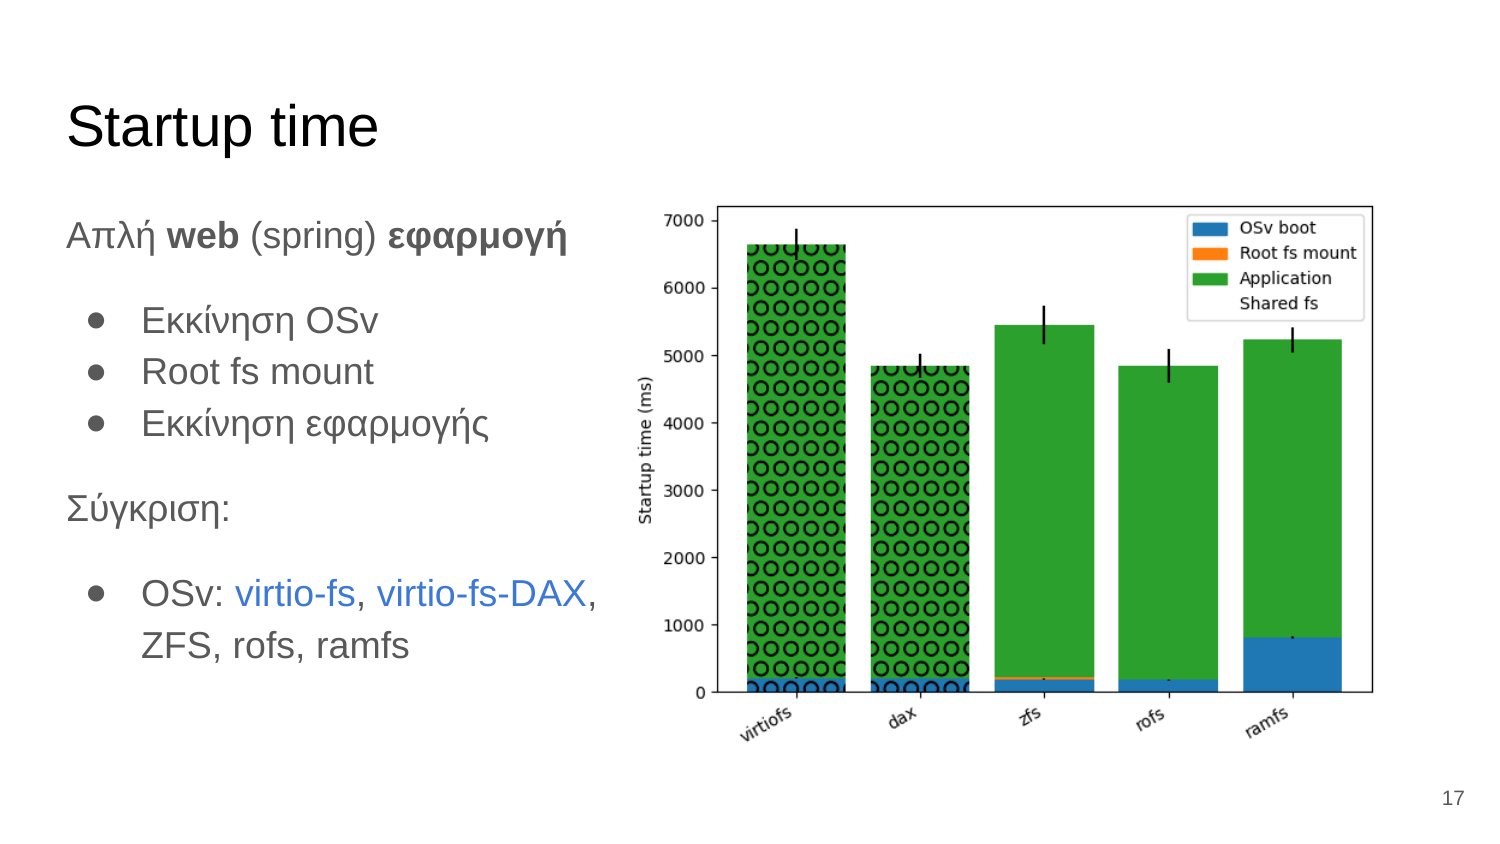

# Startup time
Απλή web (spring) εφαρμογή
Εκκίνηση OSv
Root fs mount
Εκκίνηση εφαρμογής
Σύγκριση:
OSv: virtio-fs, virtio-fs-DAX,
ZFS, rofs, ramfs